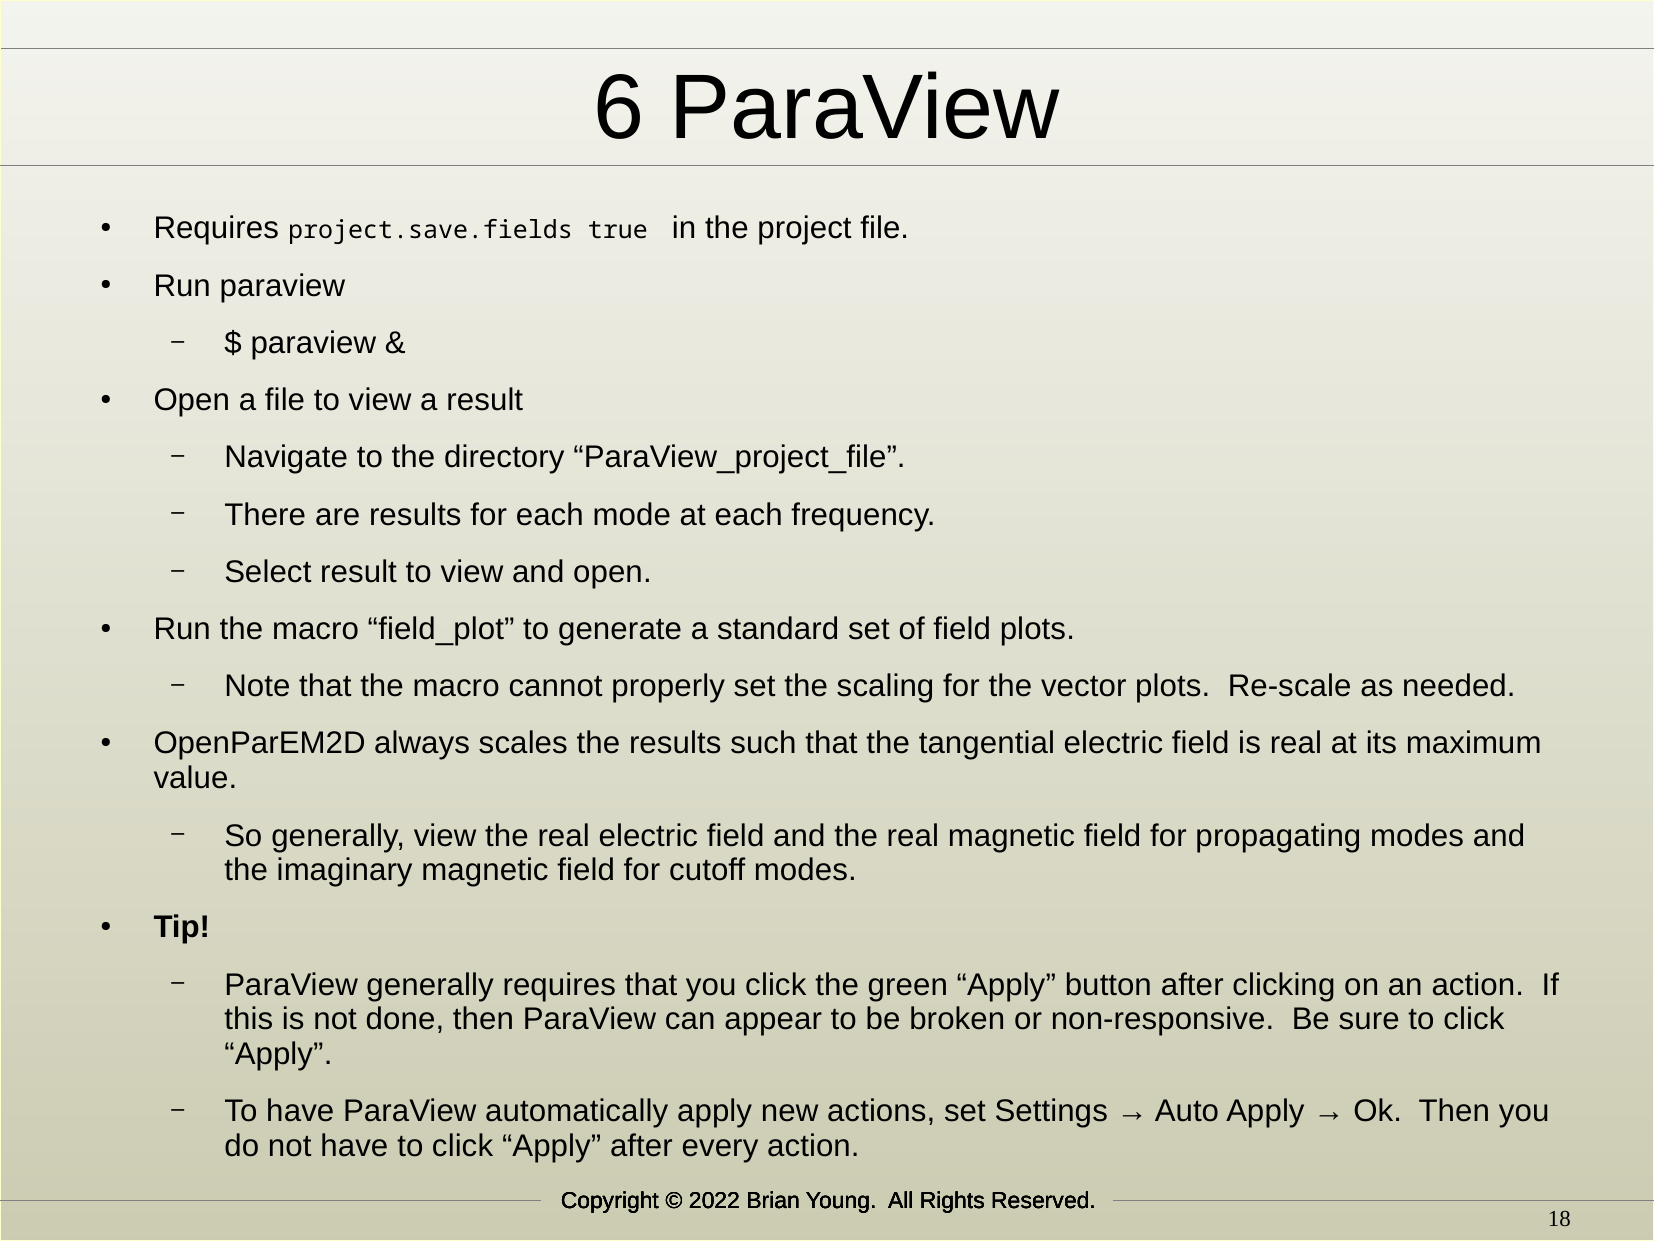

# 6 ParaView
Requires project.save.fields true in the project file.
Run paraview
$ paraview &
Open a file to view a result
Navigate to the directory “ParaView_project_file”.
There are results for each mode at each frequency.
Select result to view and open.
Run the macro “field_plot” to generate a standard set of field plots.
Note that the macro cannot properly set the scaling for the vector plots. Re-scale as needed.
OpenParEM2D always scales the results such that the tangential electric field is real at its maximum value.
So generally, view the real electric field and the real magnetic field for propagating modes and the imaginary magnetic field for cutoff modes.
Tip!
ParaView generally requires that you click the green “Apply” button after clicking on an action. If this is not done, then ParaView can appear to be broken or non-responsive. Be sure to click “Apply”.
To have ParaView automatically apply new actions, set Settings → Auto Apply → Ok. Then you do not have to click “Apply” after every action.
18